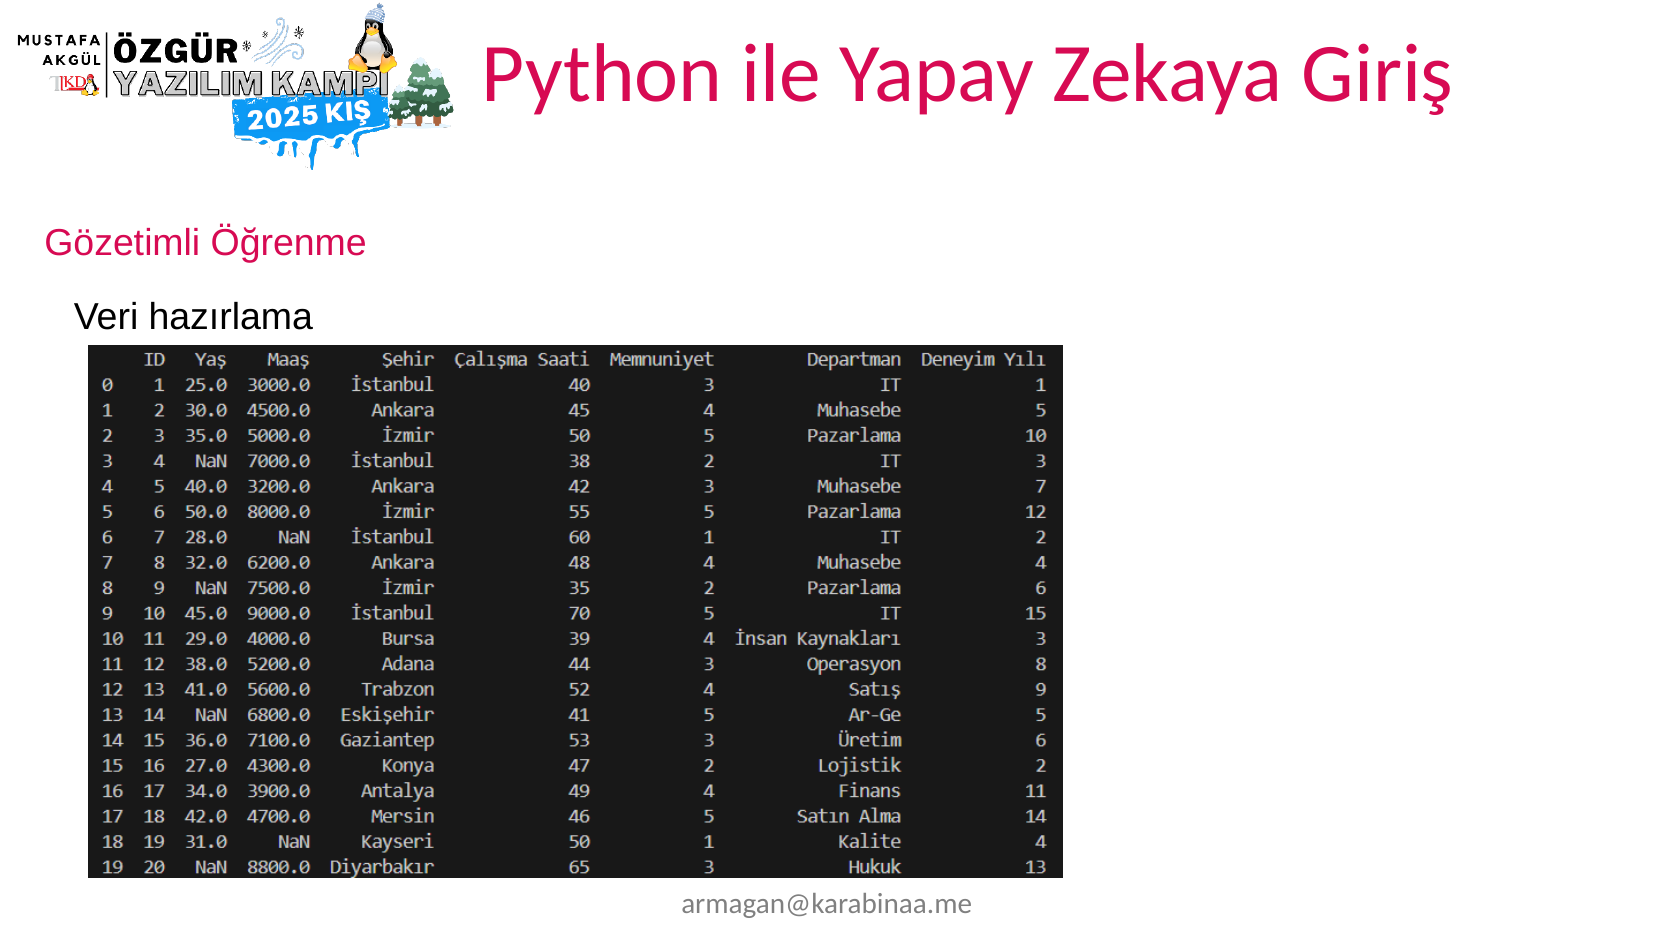

Python ile Yapay Zekaya Giriş
Gözetimli Öğrenme
Veri hazırlama
armagan@karabinaa.me